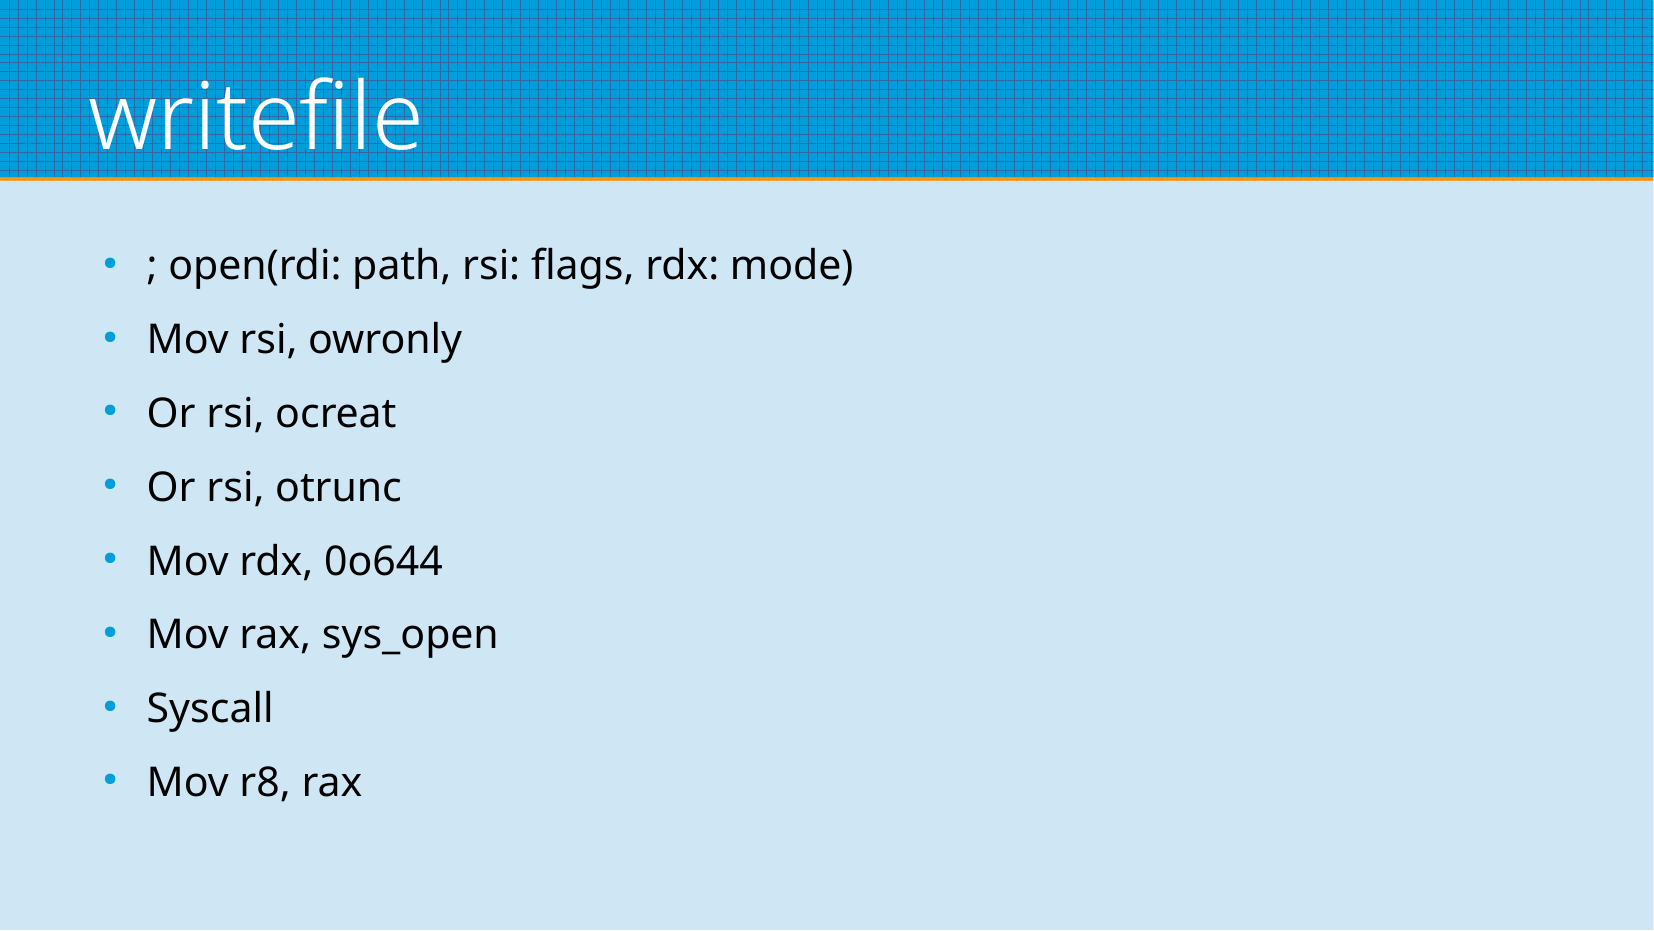

# writefile
; open(rdi: path, rsi: flags, rdx: mode)
Mov rsi, owronly
Or rsi, ocreat
Or rsi, otrunc
Mov rdx, 0o644
Mov rax, sys_open
Syscall
Mov r8, rax